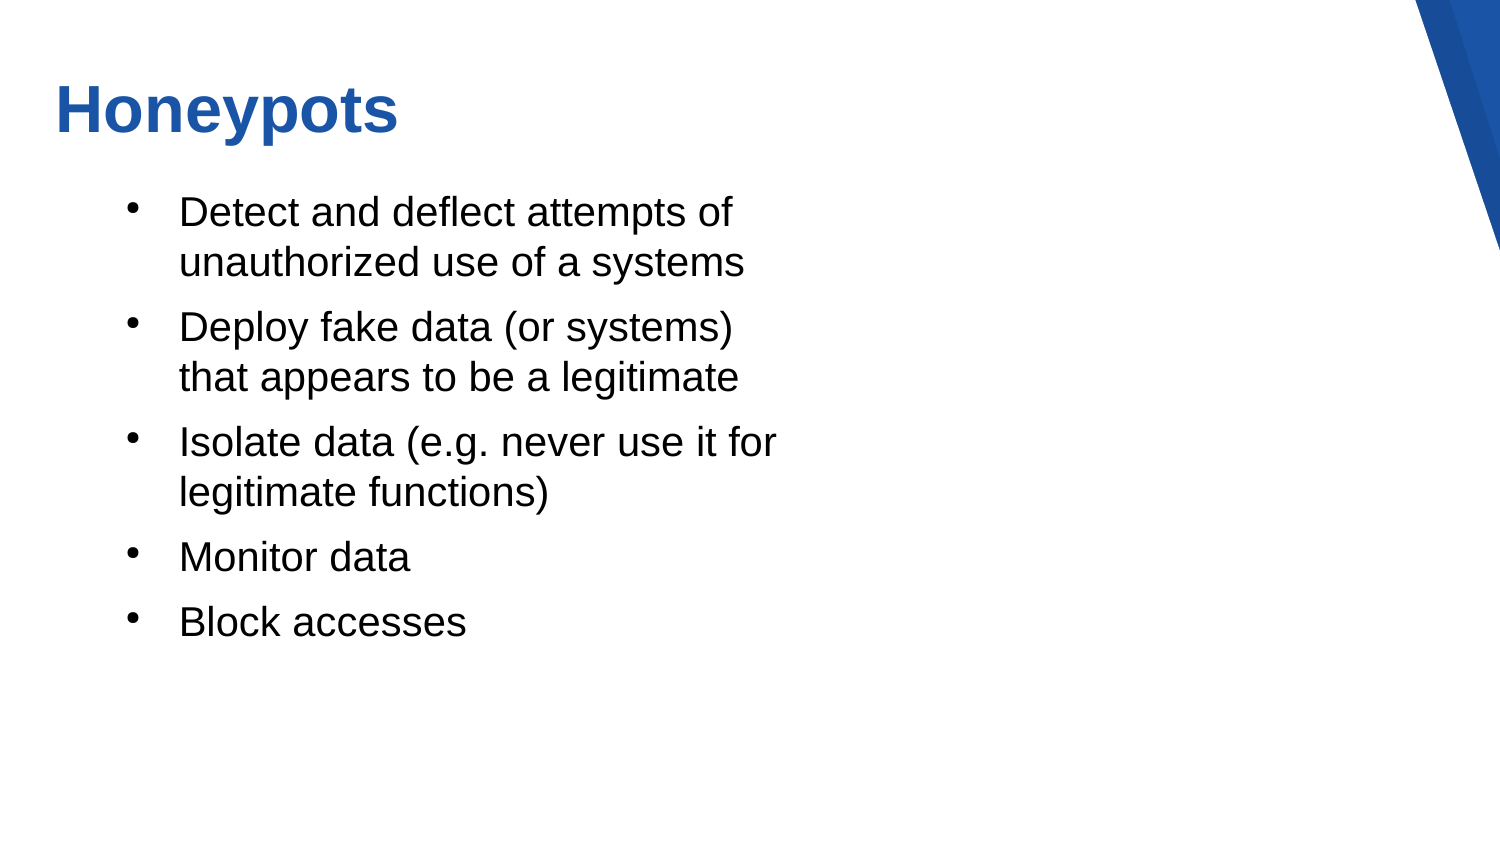

Honeypots
# Detect and deflect attempts of unauthorized use of a systems
Deploy fake data (or systems) that appears to be a legitimate
Isolate data (e.g. never use it for legitimate functions)
Monitor data
Block accesses